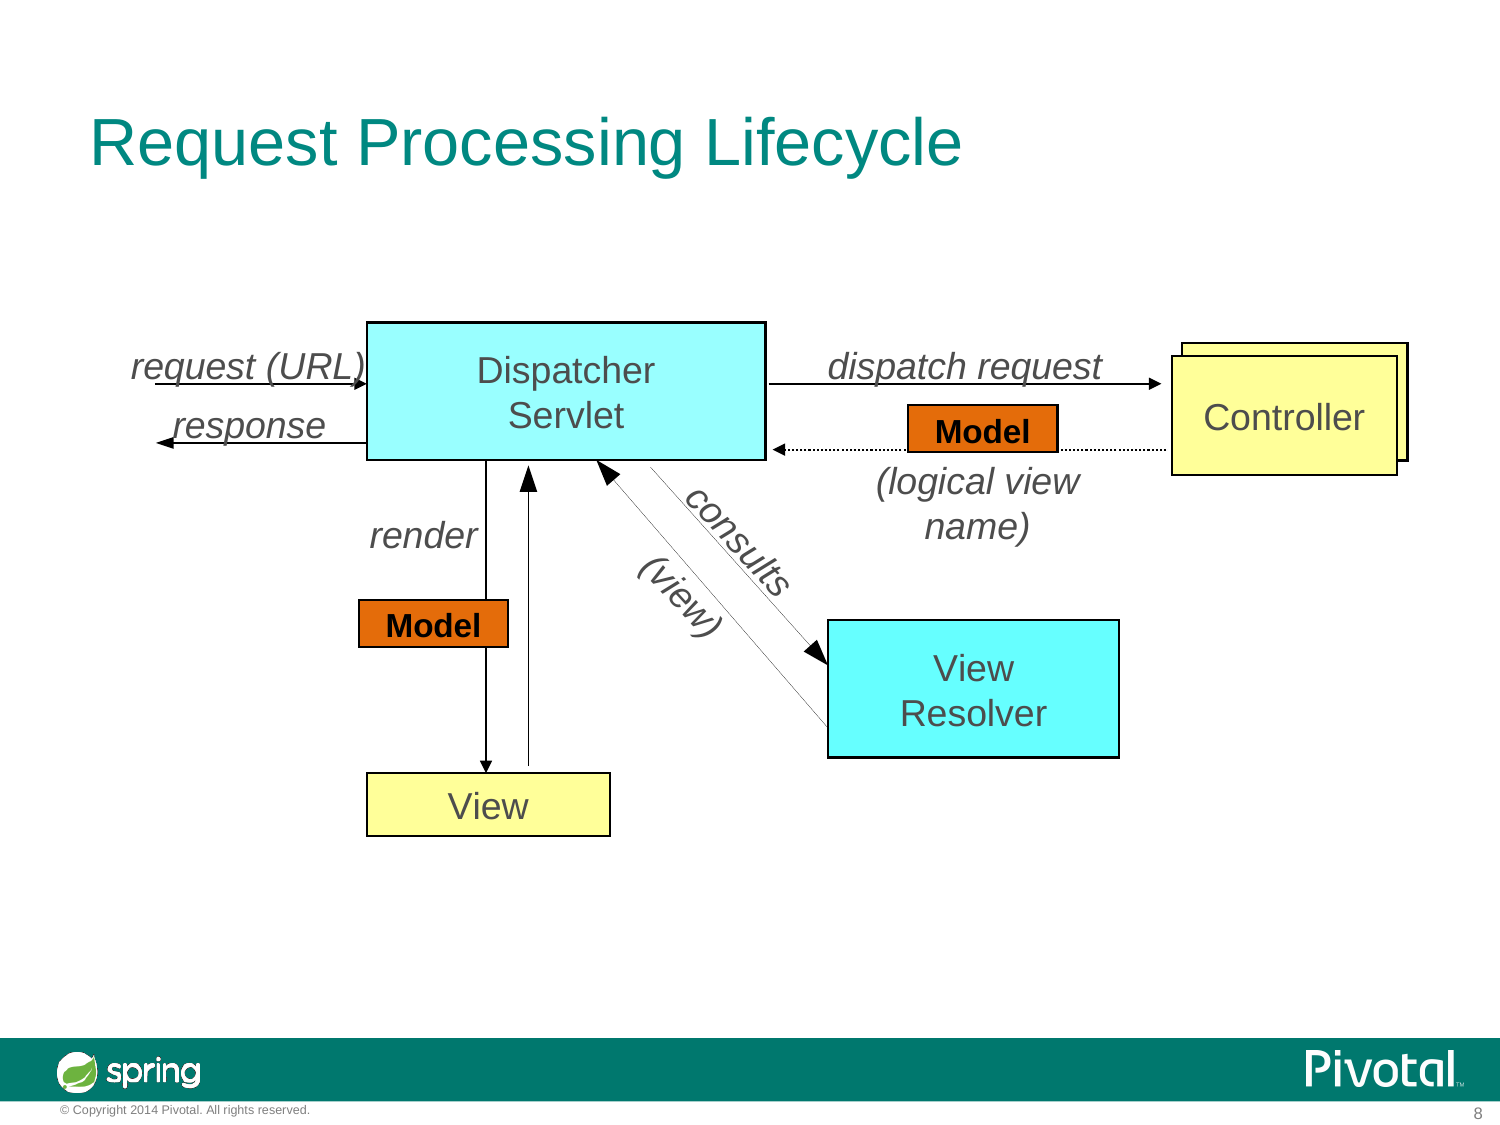

# Request Processing Lifecycle
Dispatcher
Servlet
request (URL)
dispatch request
Handler
Controller
response
Model
(logical view name)
render
consults
(view)
Model
View
Resolver
View